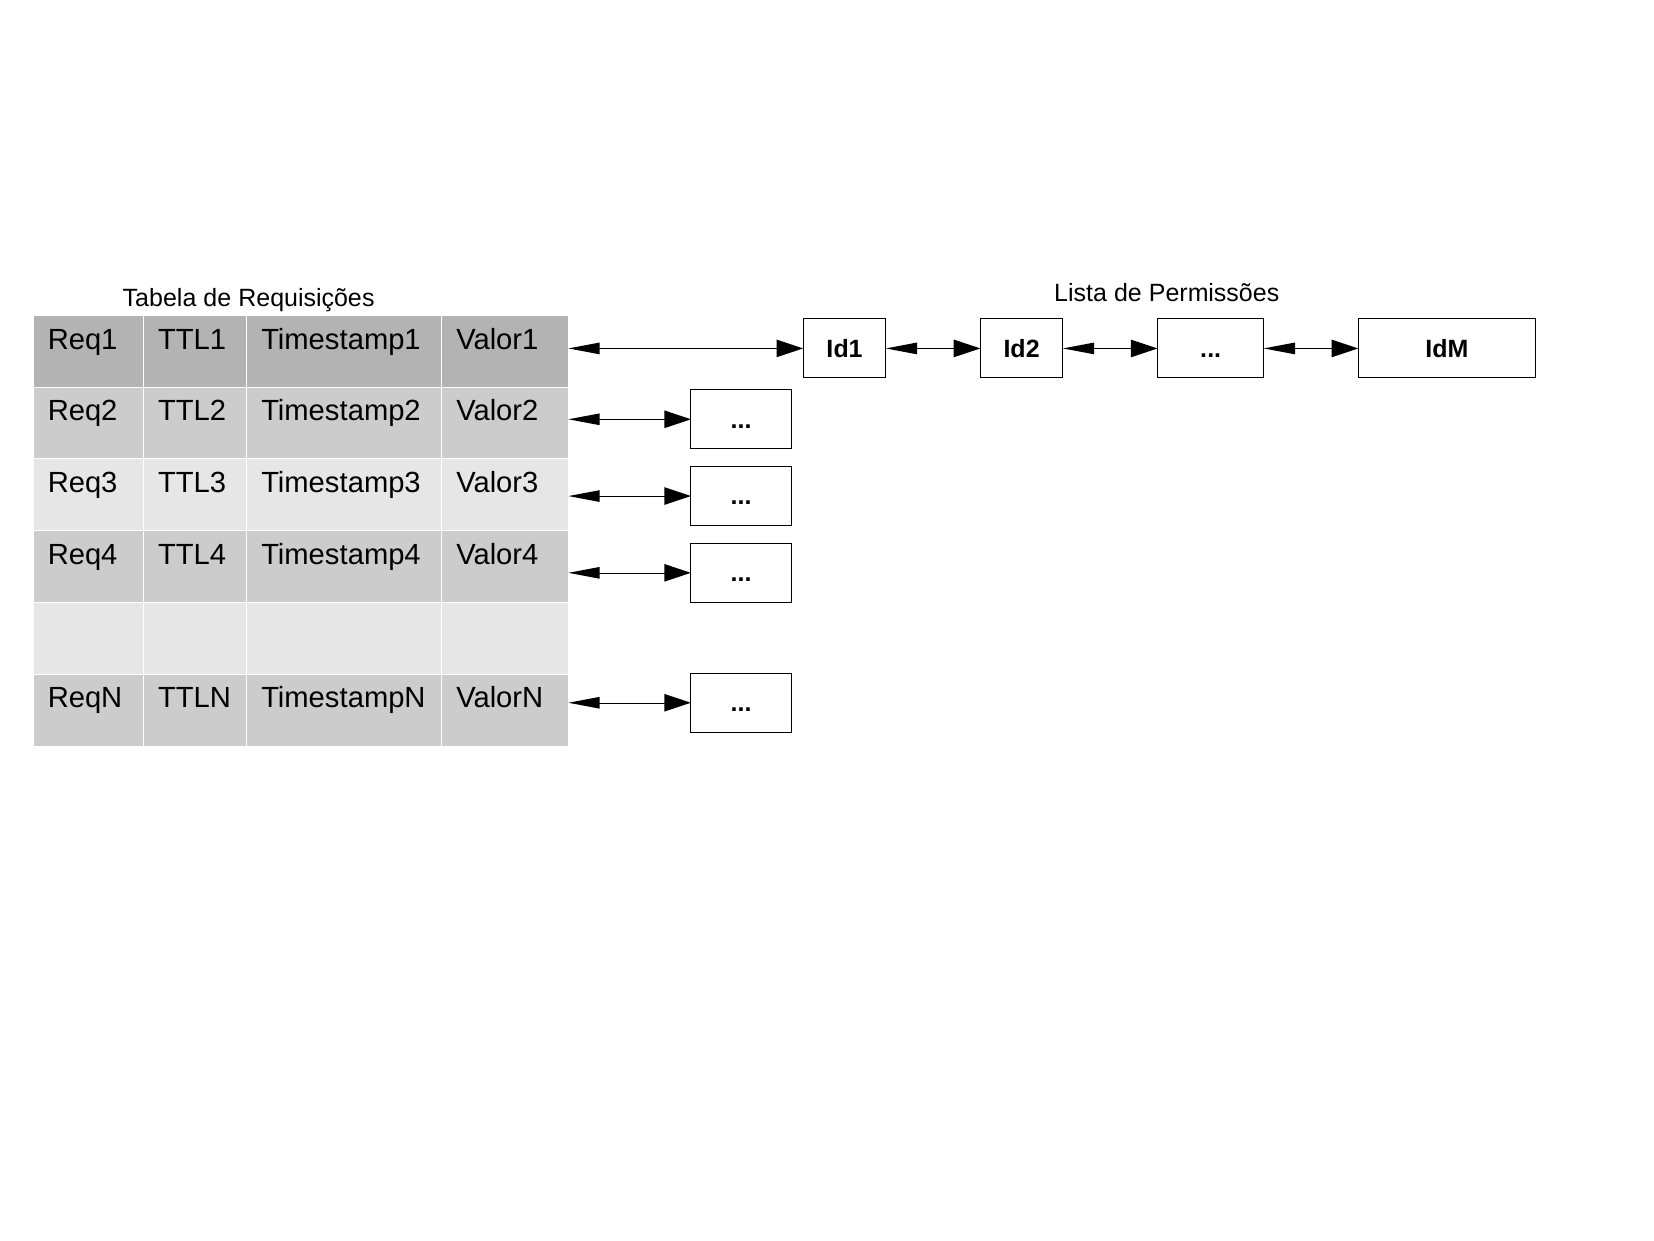

Lista de Permissões
Tabela de Requisições
| Req1 | TTL1 | Timestamp1 | Valor1 |
| --- | --- | --- | --- |
| Req2 | TTL2 | Timestamp2 | Valor2 |
| Req3 | TTL3 | Timestamp3 | Valor3 |
| Req4 | TTL4 | Timestamp4 | Valor4 |
| | | | |
| ReqN | TTLN | TimestampN | ValorN |
Id1
Id2
...
IdM
...
...
...
...